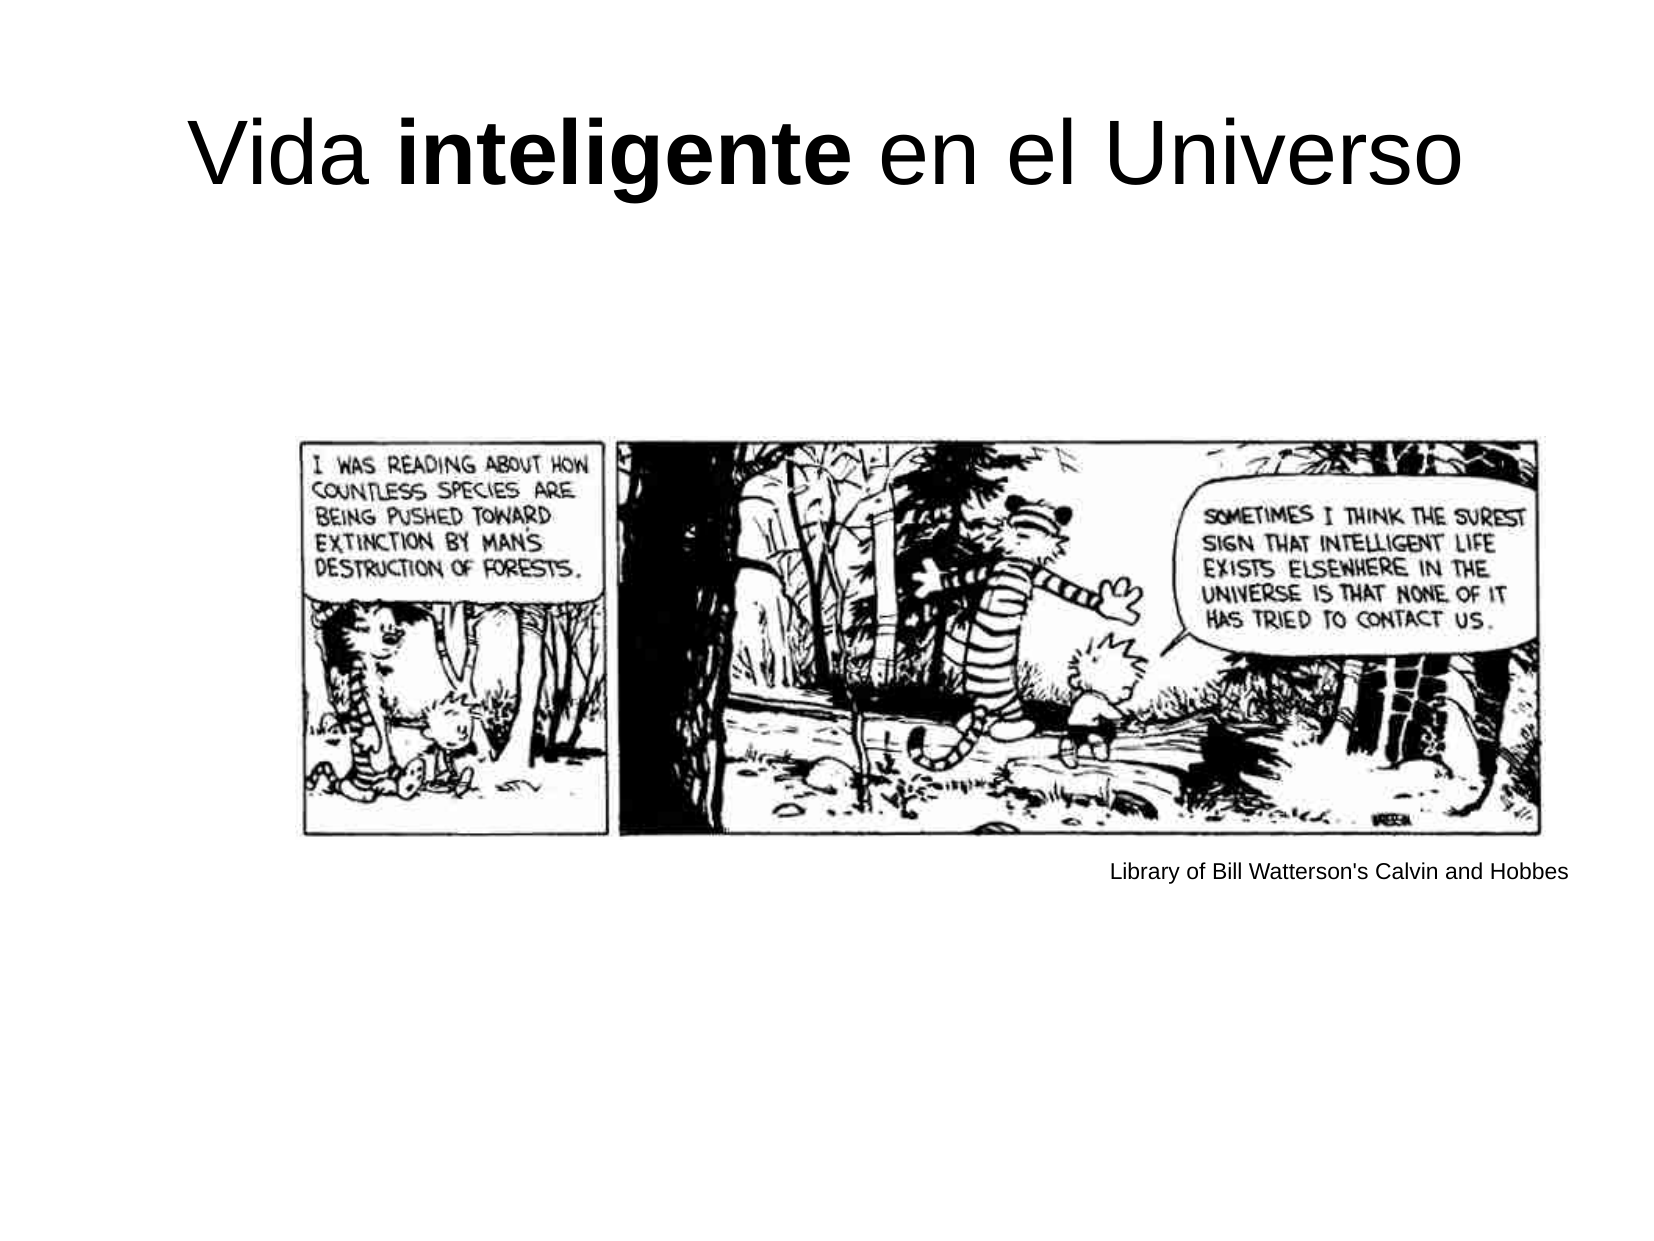

# Vida inteligente en el Universo
Library of Bill Watterson's Calvin and Hobbes